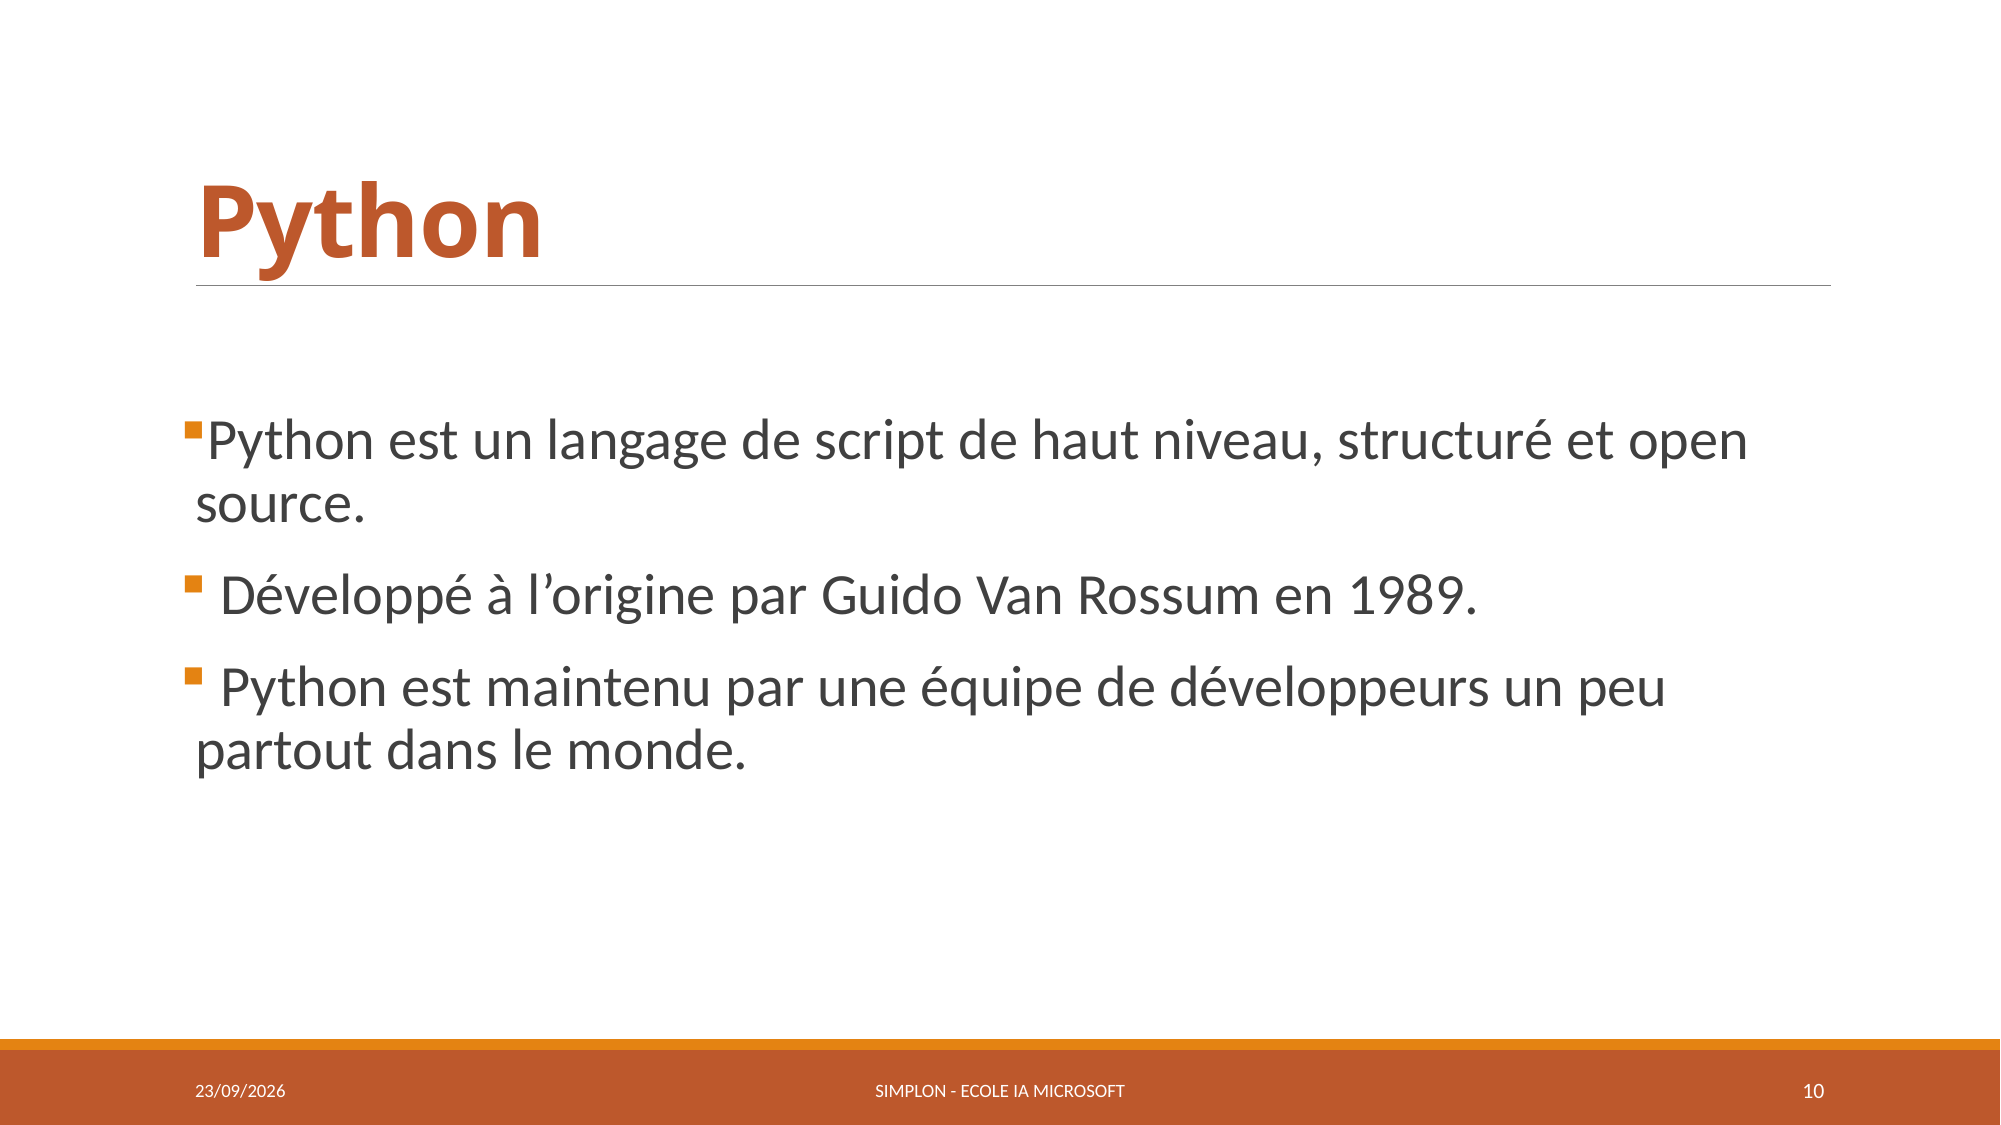

# Python
Python est un langage de script de haut niveau, structuré et open source.
 Développé à l’origine par Guido Van Rossum en 1989.
 Python est maintenu par une équipe de développeurs un peu partout dans le monde.
Simplon - Ecole IA Microsoft